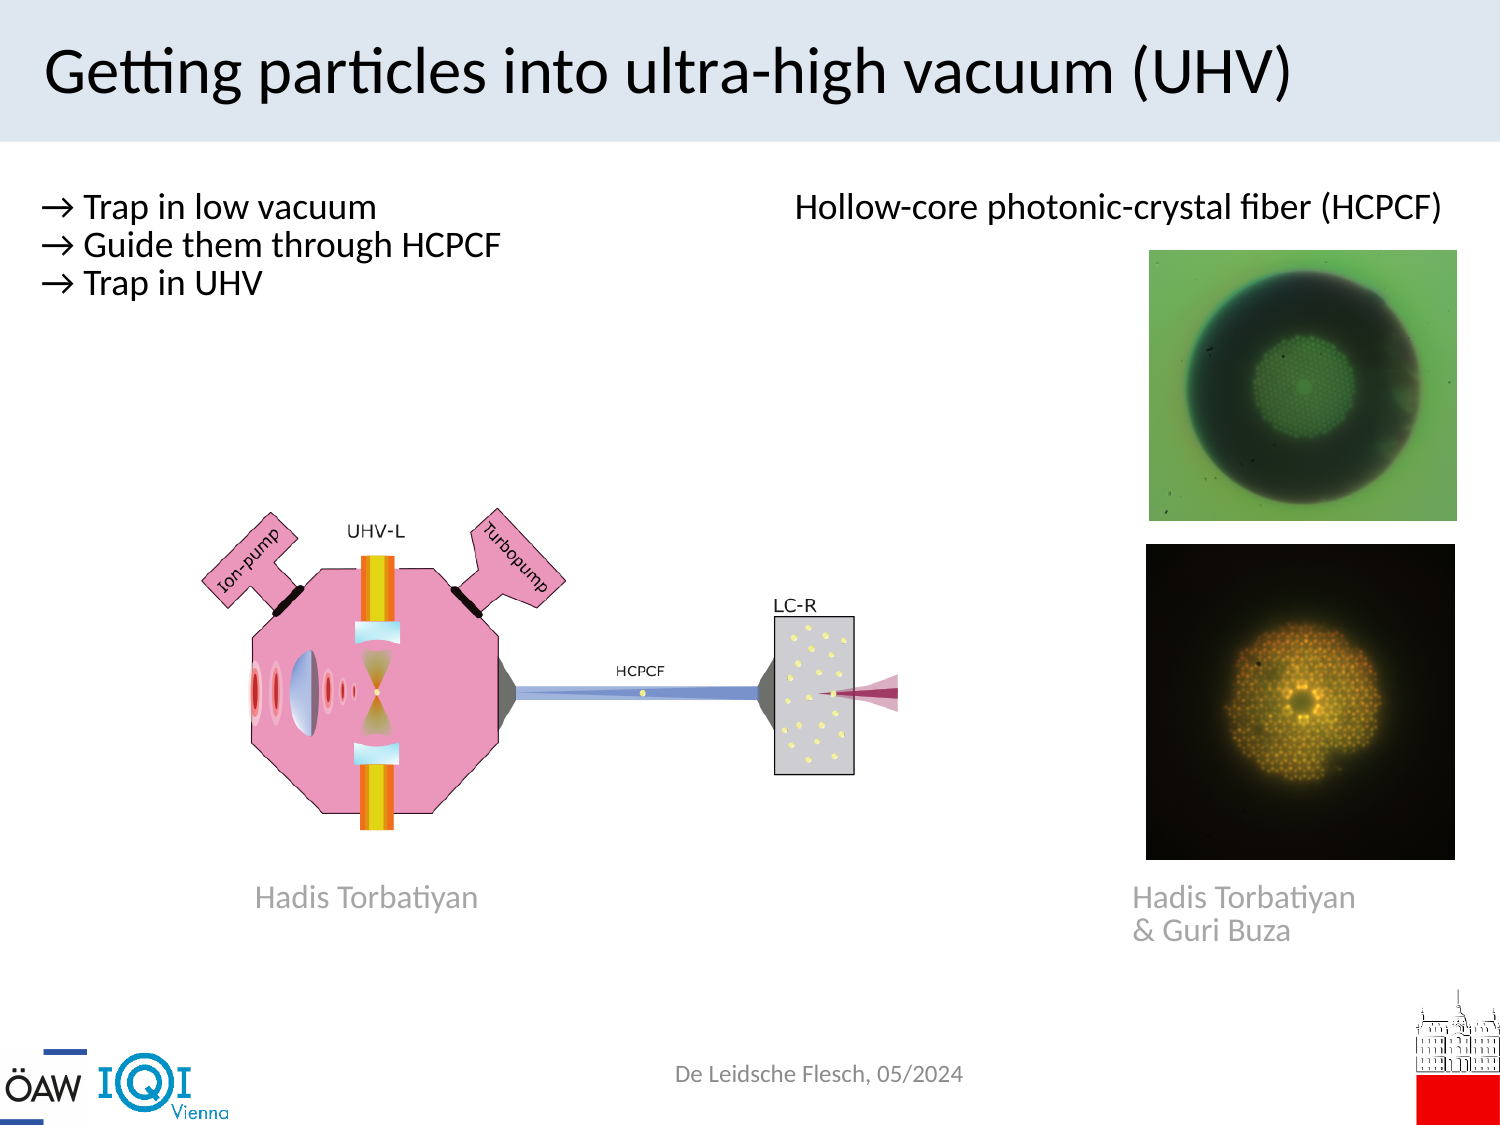

# Getting particles into ultra-high vacuum (UHV)
→ Trap in low vacuum
→ Guide them through HCPCF
→ Trap in UHV
Hollow-core photonic-crystal fiber (HCPCF)
Hadis Torbatiyan
Hadis Torbatiyan & Guri Buza
De Leidsche Flesch, 05/2024